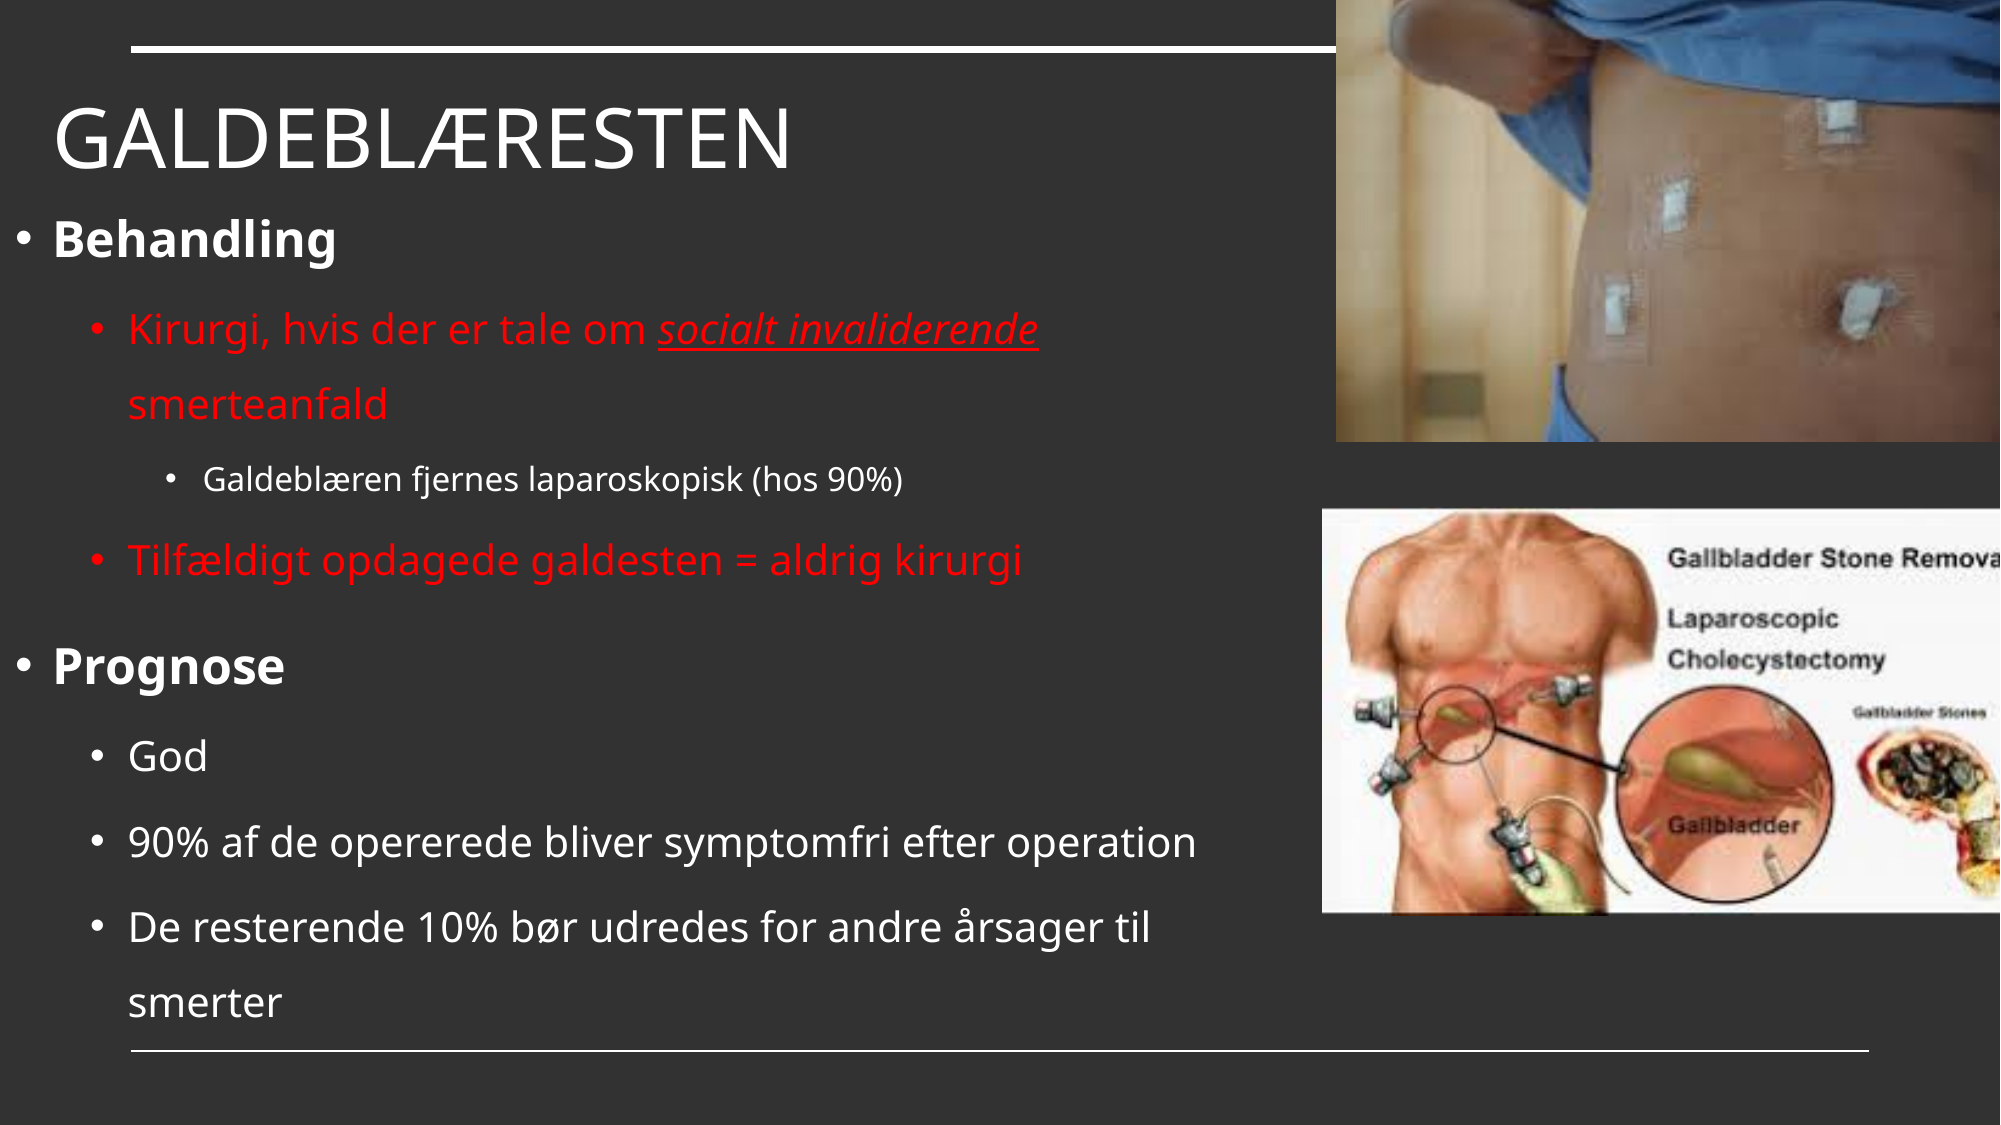

# Galdeblæresten
Behandling
Kirurgi, hvis der er tale om socialt invaliderende smerteanfald
Galdeblæren fjernes laparoskopisk (hos 90%)
Tilfældigt opdagede galdesten = aldrig kirurgi
Prognose
God
90% af de opererede bliver symptomfri efter operation
De resterende 10% bør udredes for andre årsager til smerter